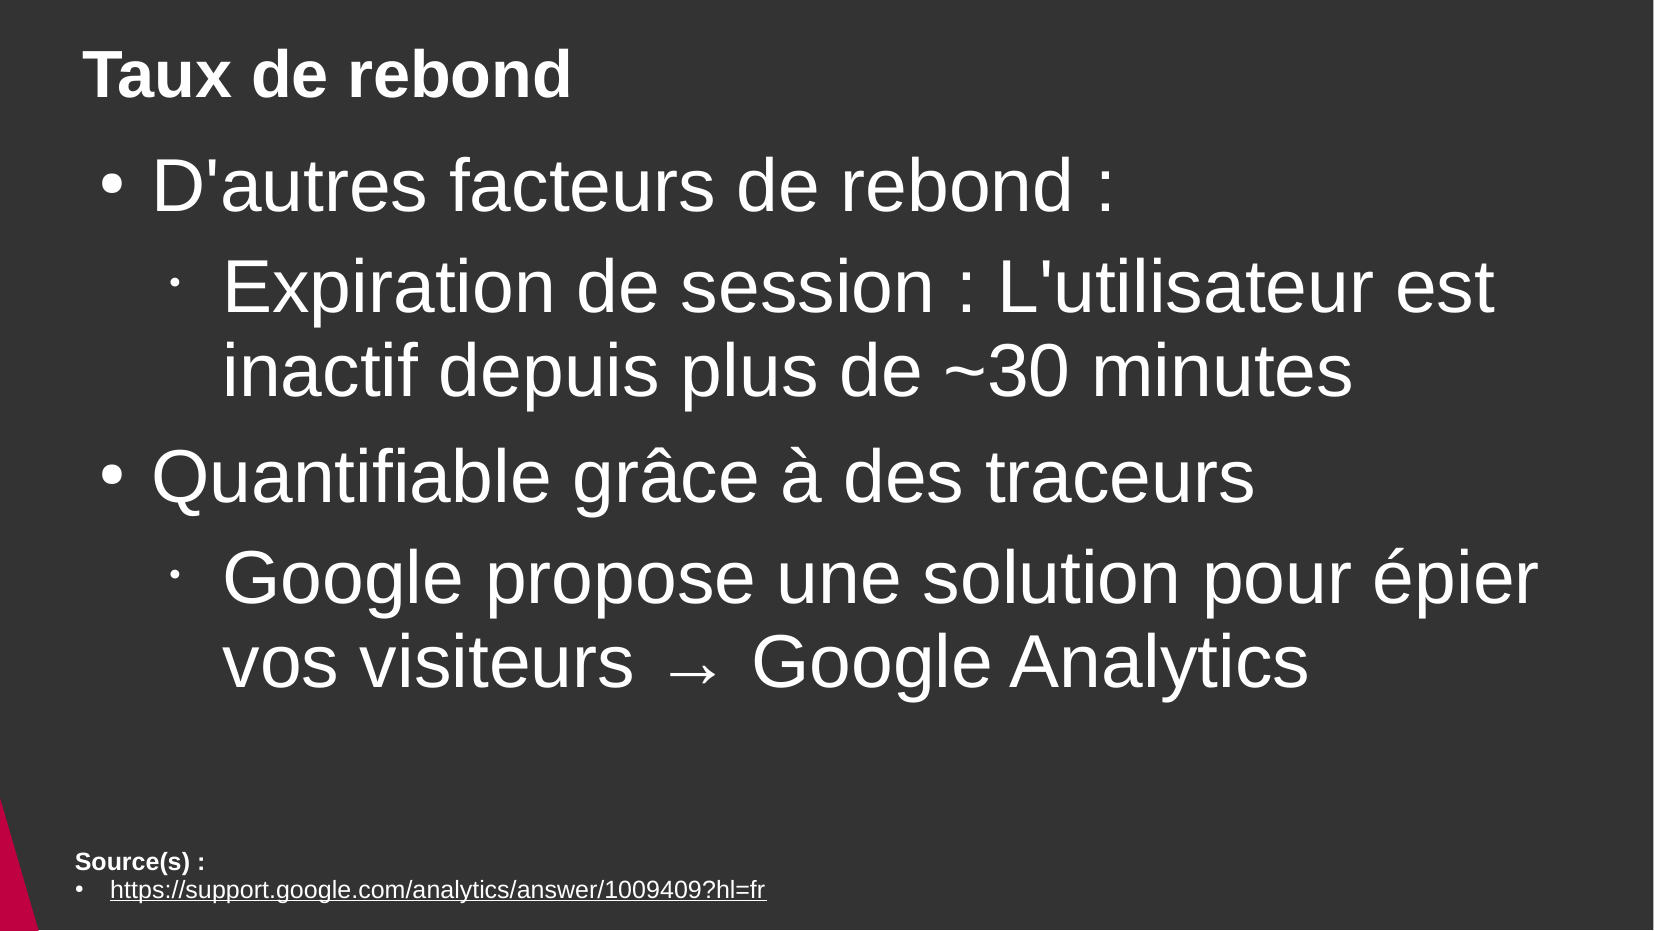

# Taux de rebond
D'autres facteurs de rebond :
Expiration de session : L'utilisateur est inactif depuis plus de ~30 minutes
Quantifiable grâce à des traceurs
Google propose une solution pour épier vos visiteurs → Google Analytics
Source(s) :
https://support.google.com/analytics/answer/1009409?hl=fr